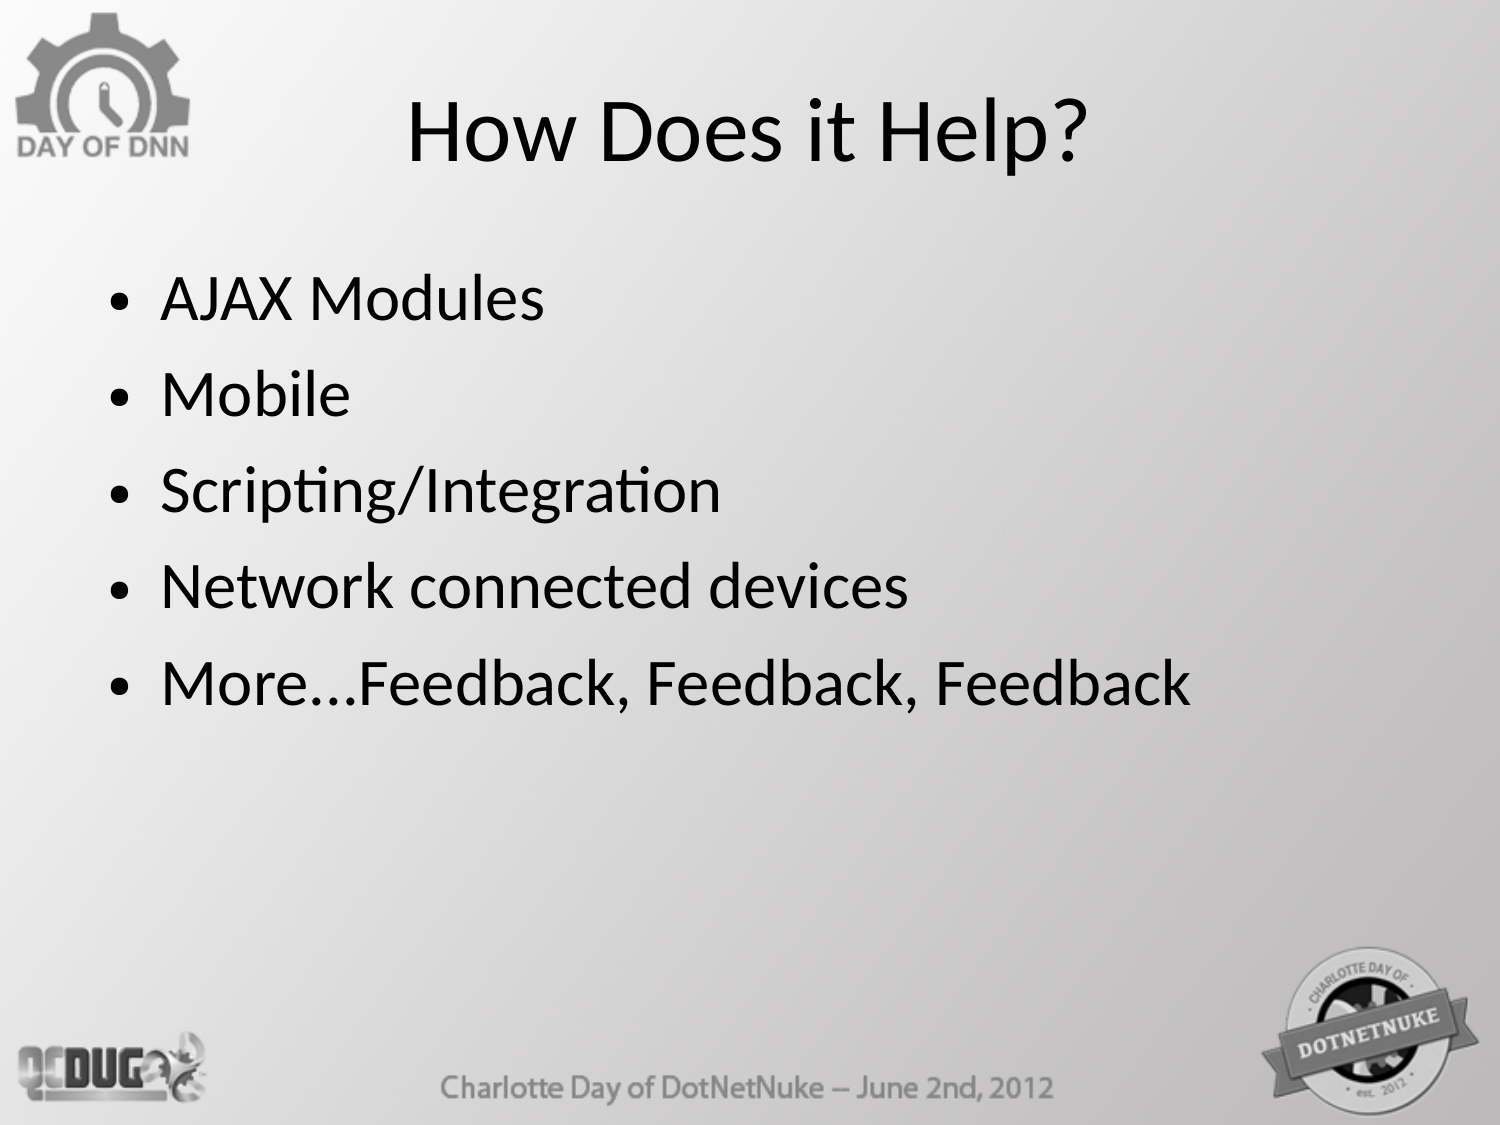

# How Does it Help?
AJAX Modules
Mobile
Scripting/Integration
Network connected devices
More...Feedback, Feedback, Feedback